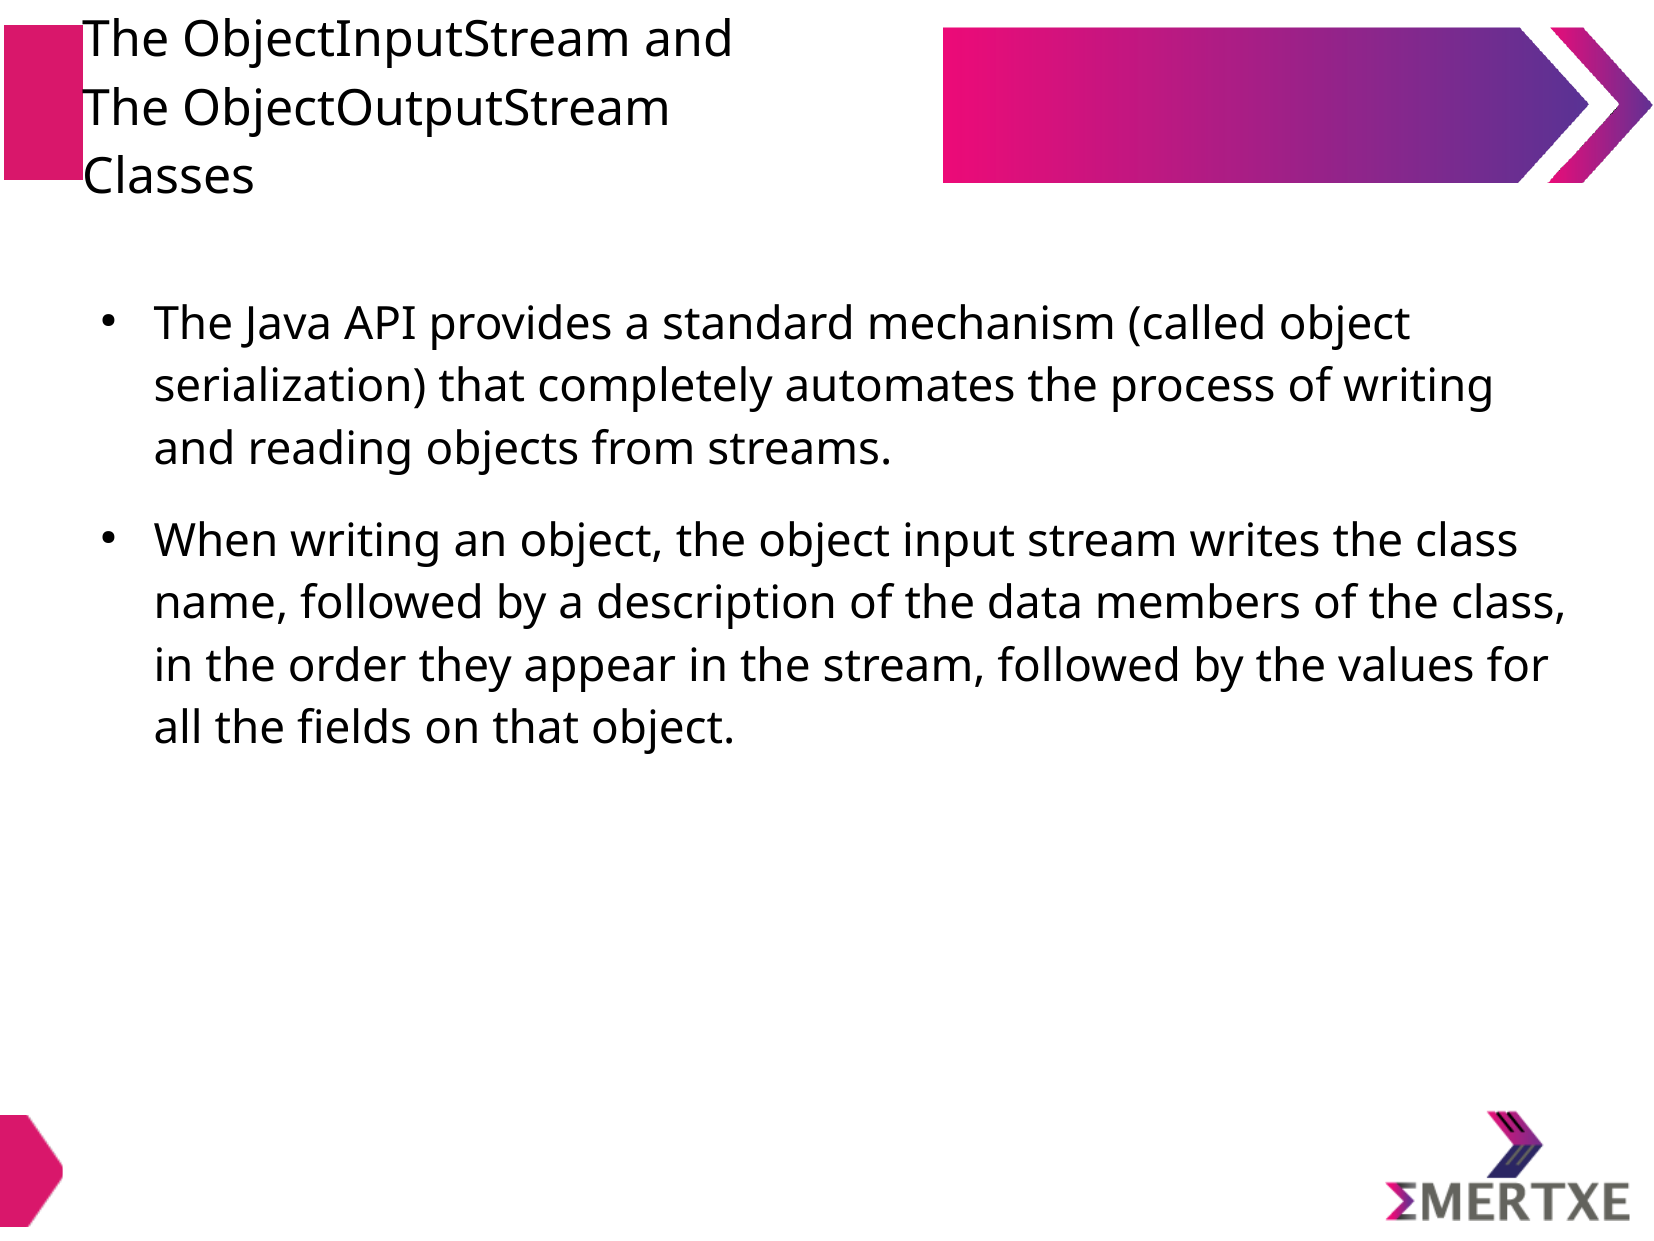

# The ObjectInputStream and The ObjectOutputStream Classes
The Java API provides a standard mechanism (called object serialization) that completely automates the process of writing and reading objects from streams.
When writing an object, the object input stream writes the class name, followed by a description of the data members of the class, in the order they appear in the stream, followed by the values for all the fields on that object.